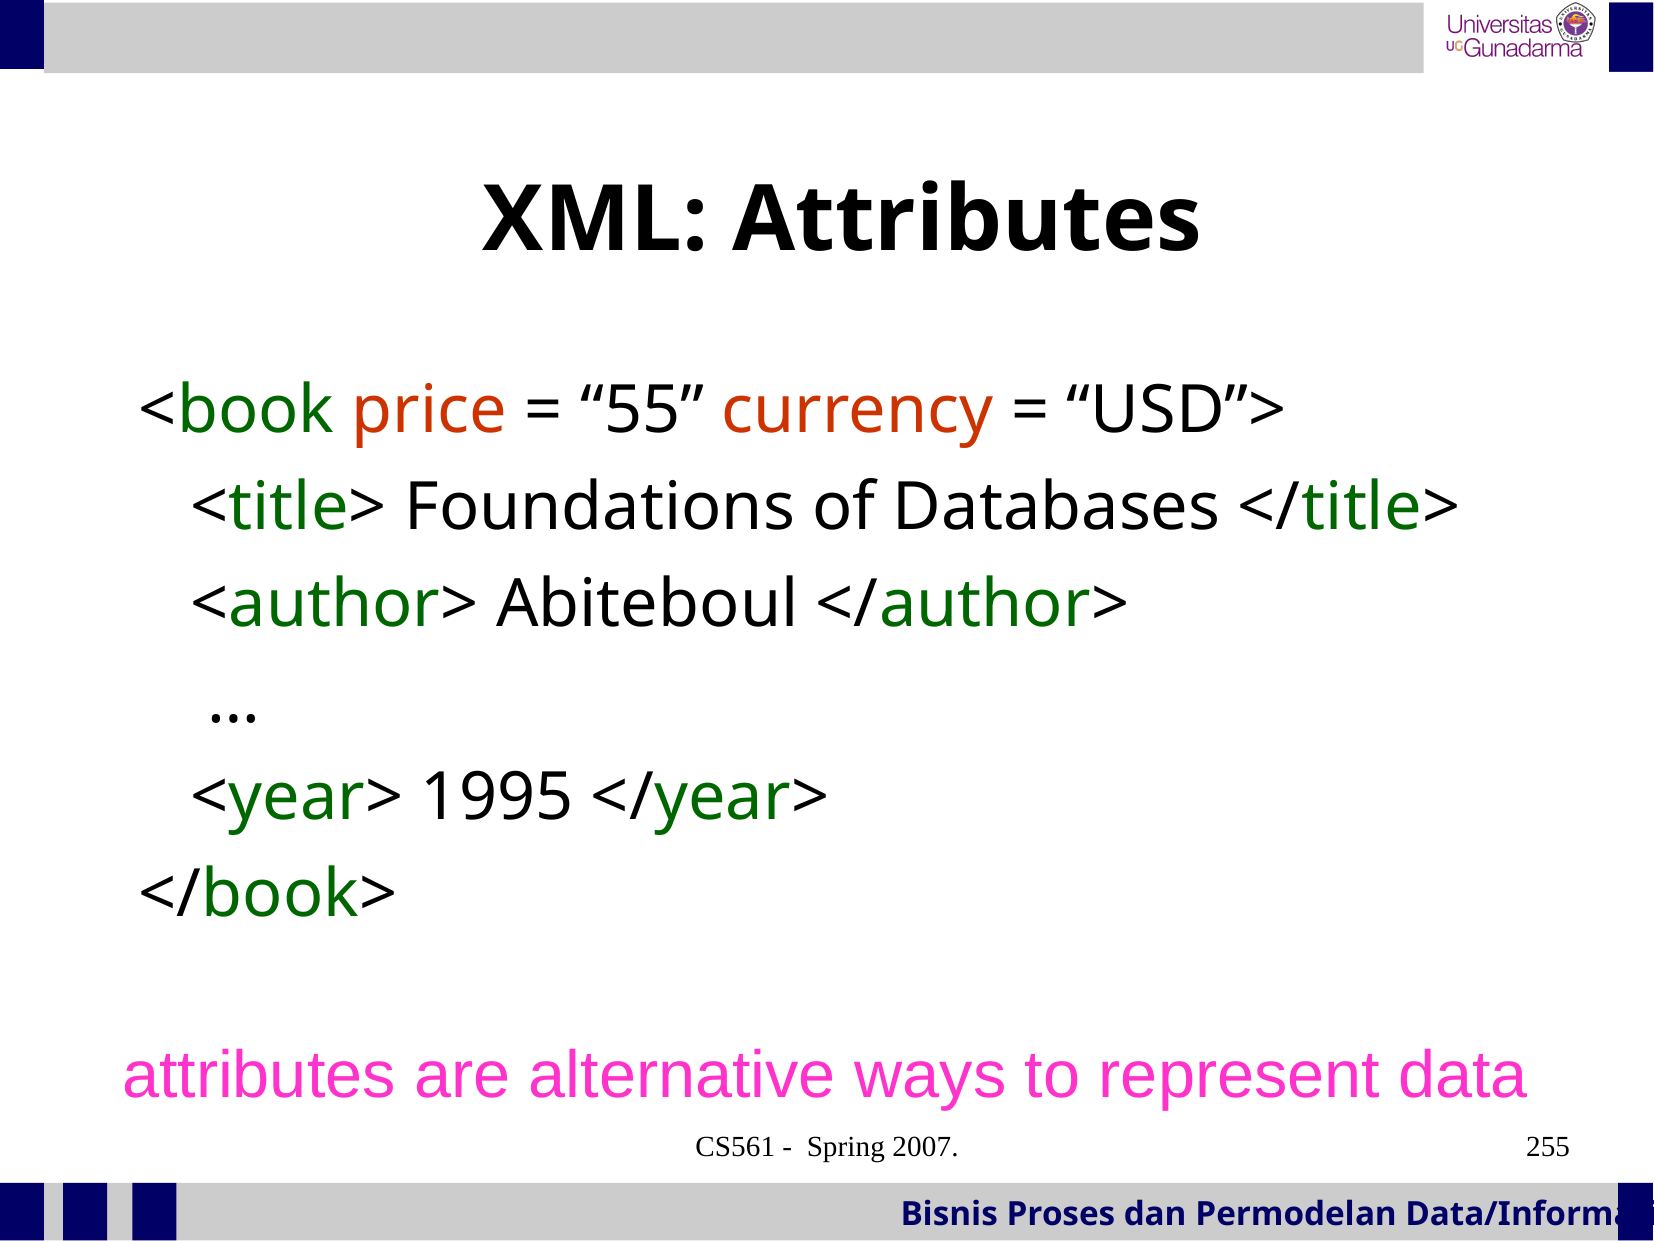

# XML: Attributes
<book price = “55” currency = “USD”>
 <title> Foundations of Databases </title>
 <author> Abiteboul </author>
 …
 <year> 1995 </year>
</book>
attributes are alternative ways to represent data
CS561 - Spring 2007.
255